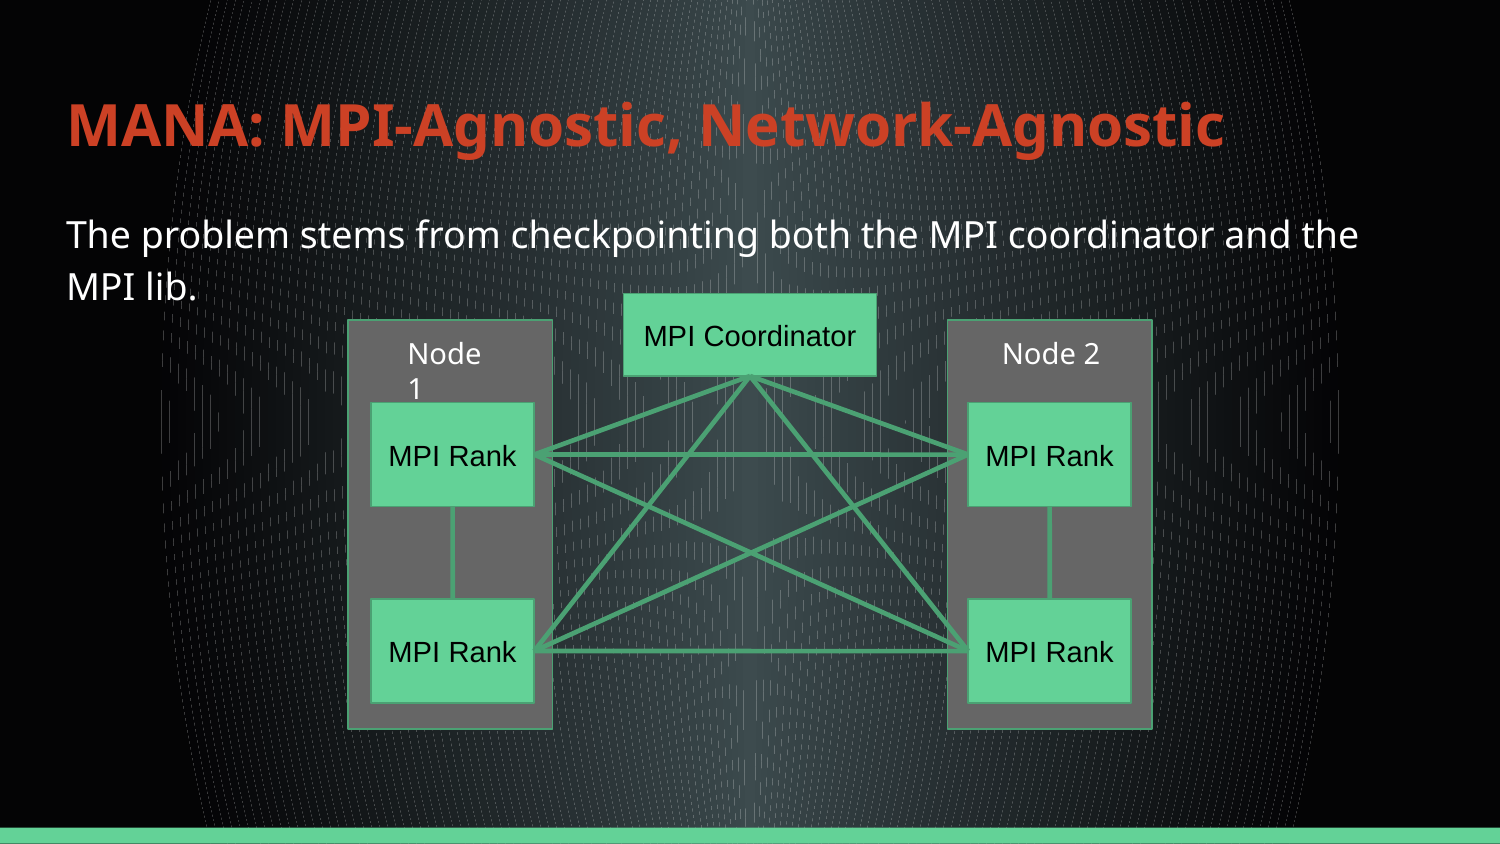

MANA: MPI-Agnostic, Network-Agnostic
# The problem stems from checkpointing both the MPI coordinator and the MPI lib.
MPI Coordinator
Node 1
Node 2
MPI Rank
MPI Rank
MPI Rank
MPI Rank